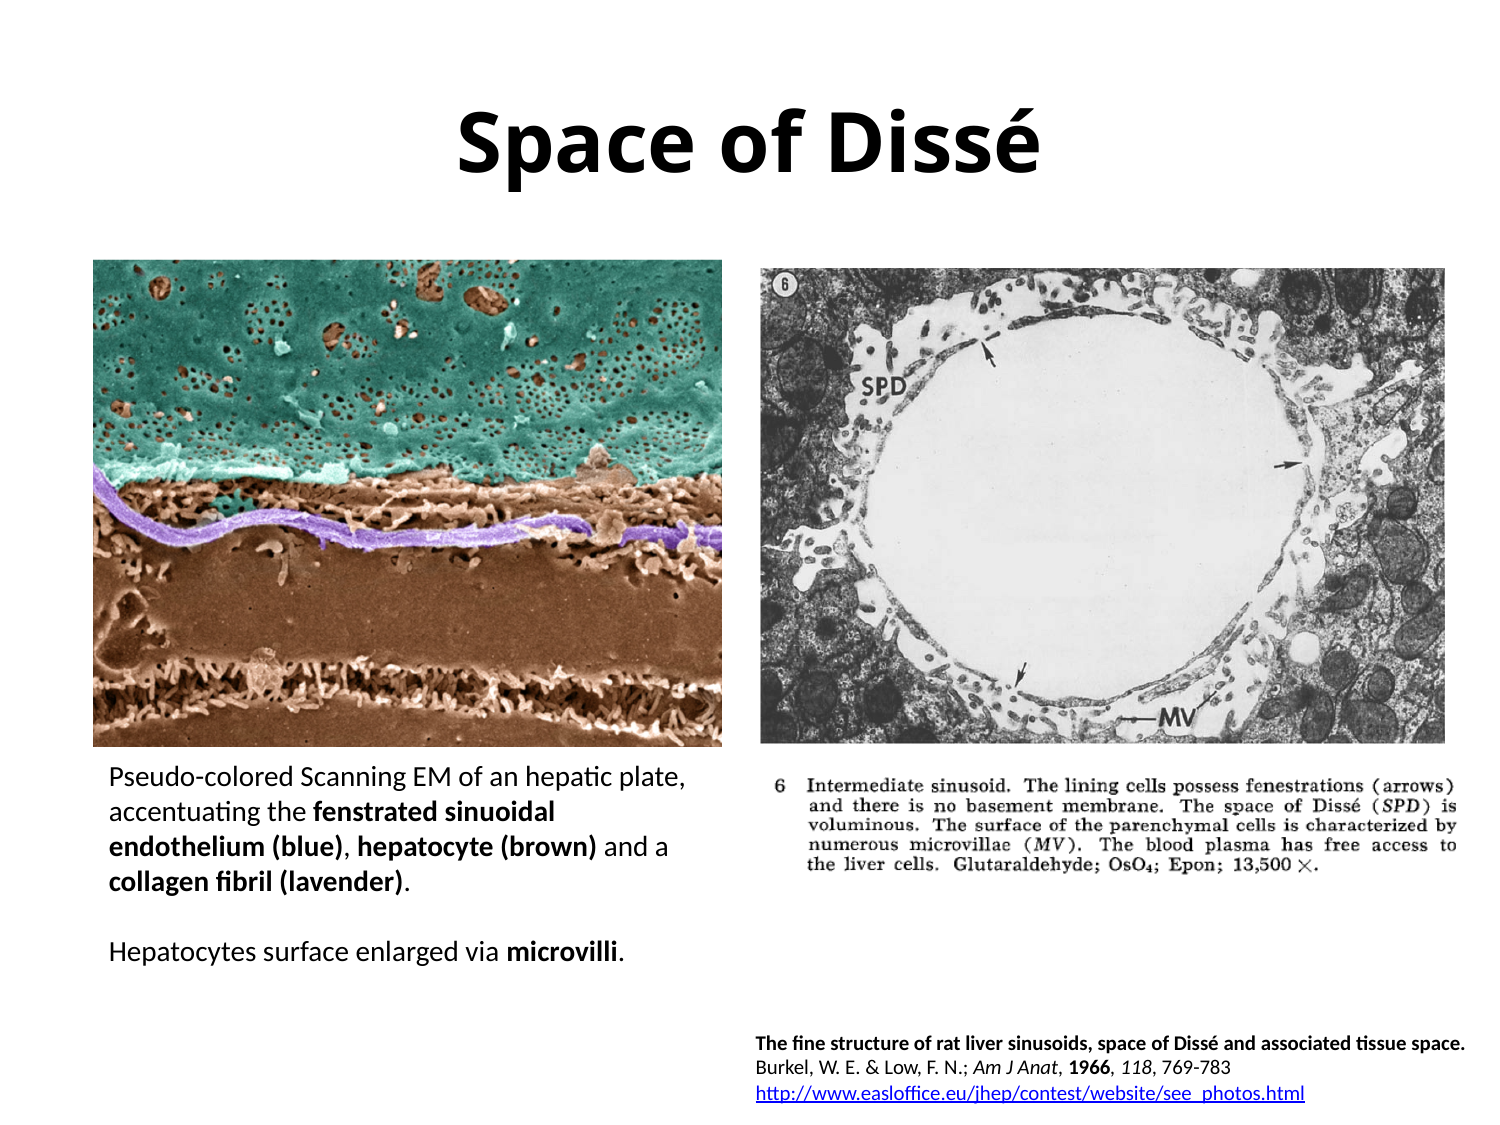

# Space of Dissé
Pseudo-colored Scanning EM of an hepatic plate, accentuating the fenstrated sinuoidal  endothelium (blue), hepatocyte (brown) and a collagen fibril (lavender).
Hepatocytes surface enlarged via microvilli.
The fine structure of rat liver sinusoids, space of Dissé and associated tissue space.
Burkel, W. E. & Low, F. N.; Am J Anat, 1966, 118, 769-783
http://www.easloffice.eu/jhep/contest/website/see_photos.html